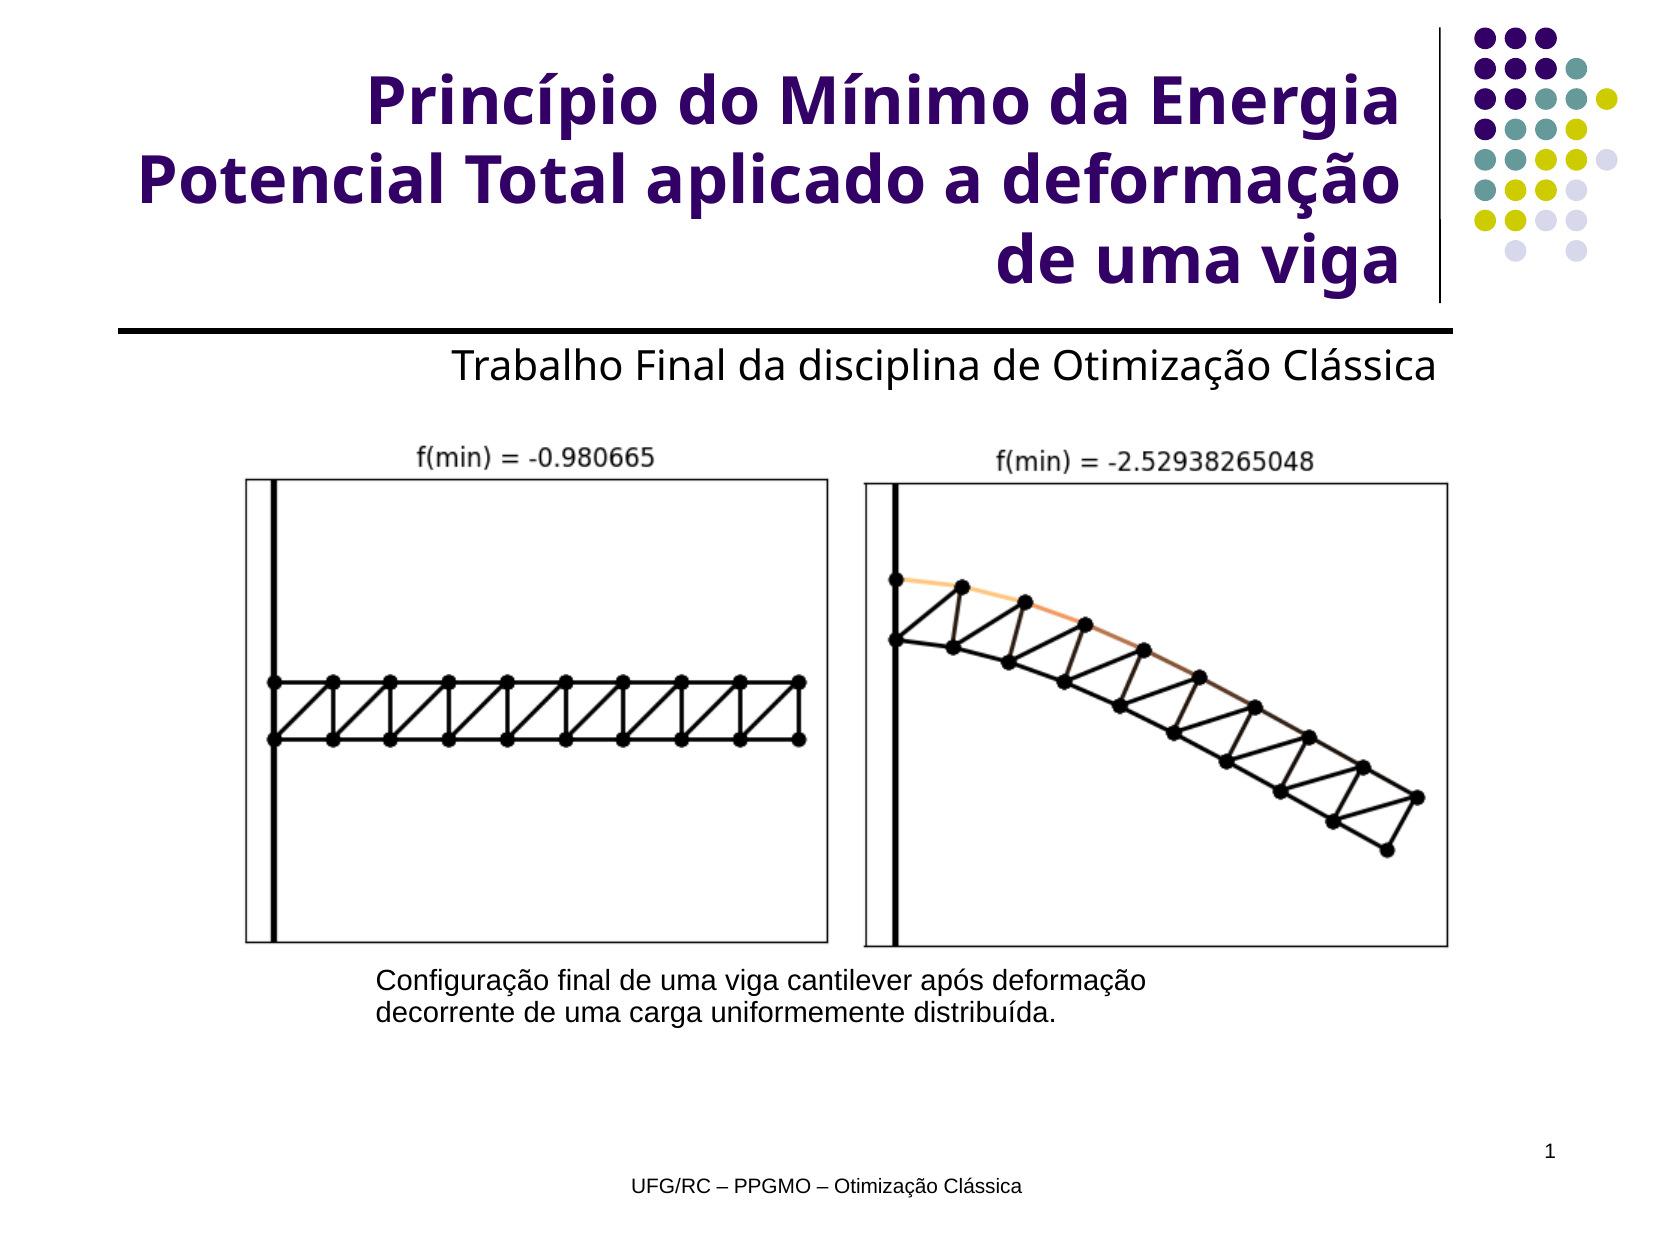

Princípio do Mínimo da Energia Potencial Total aplicado a deformação de uma viga
# Trabalho Final da disciplina de Otimização Clássica
Configuração final de uma viga cantilever após deformação decorrente de uma carga uniformemente distribuída.
UFG/RC – PPGMO – Otimização Clássica